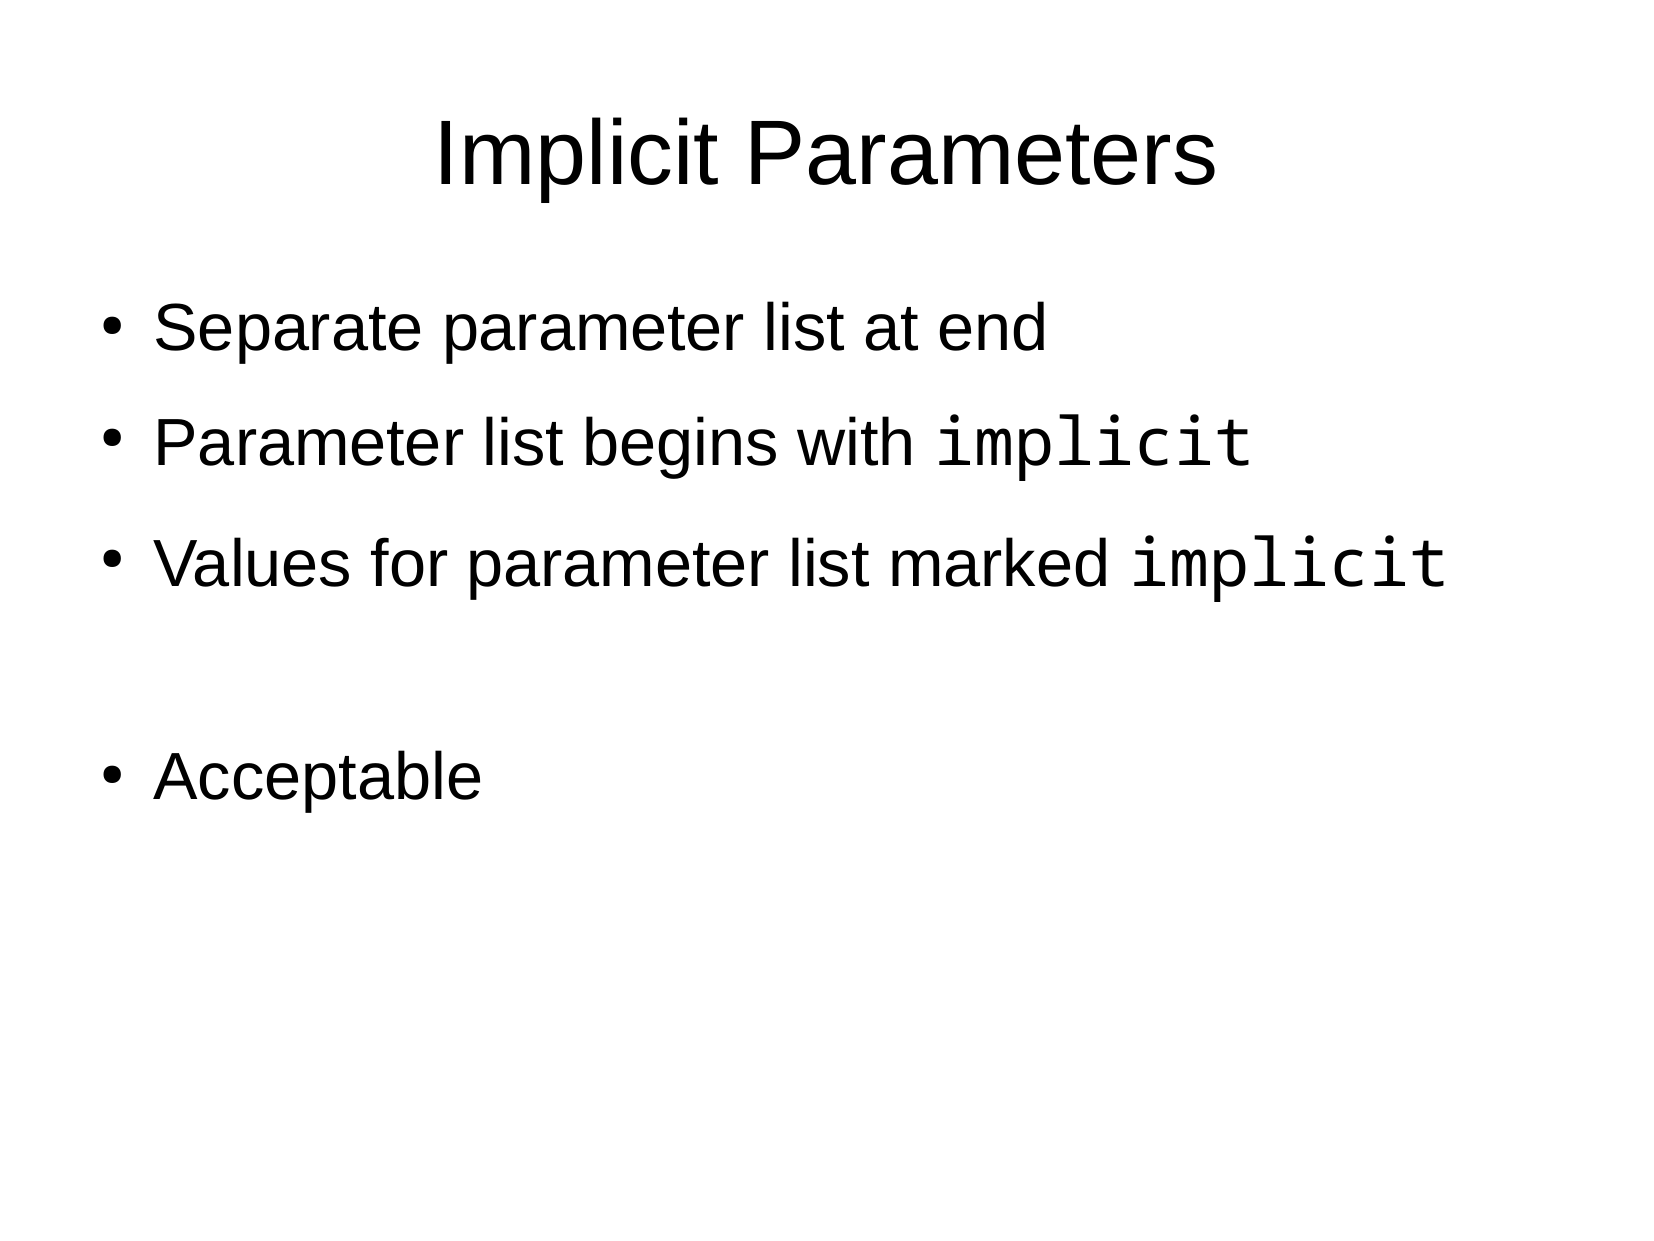

# Implicit Parameters
Separate parameter list at end
Parameter list begins with implicit
Values for parameter list marked implicit
Acceptable